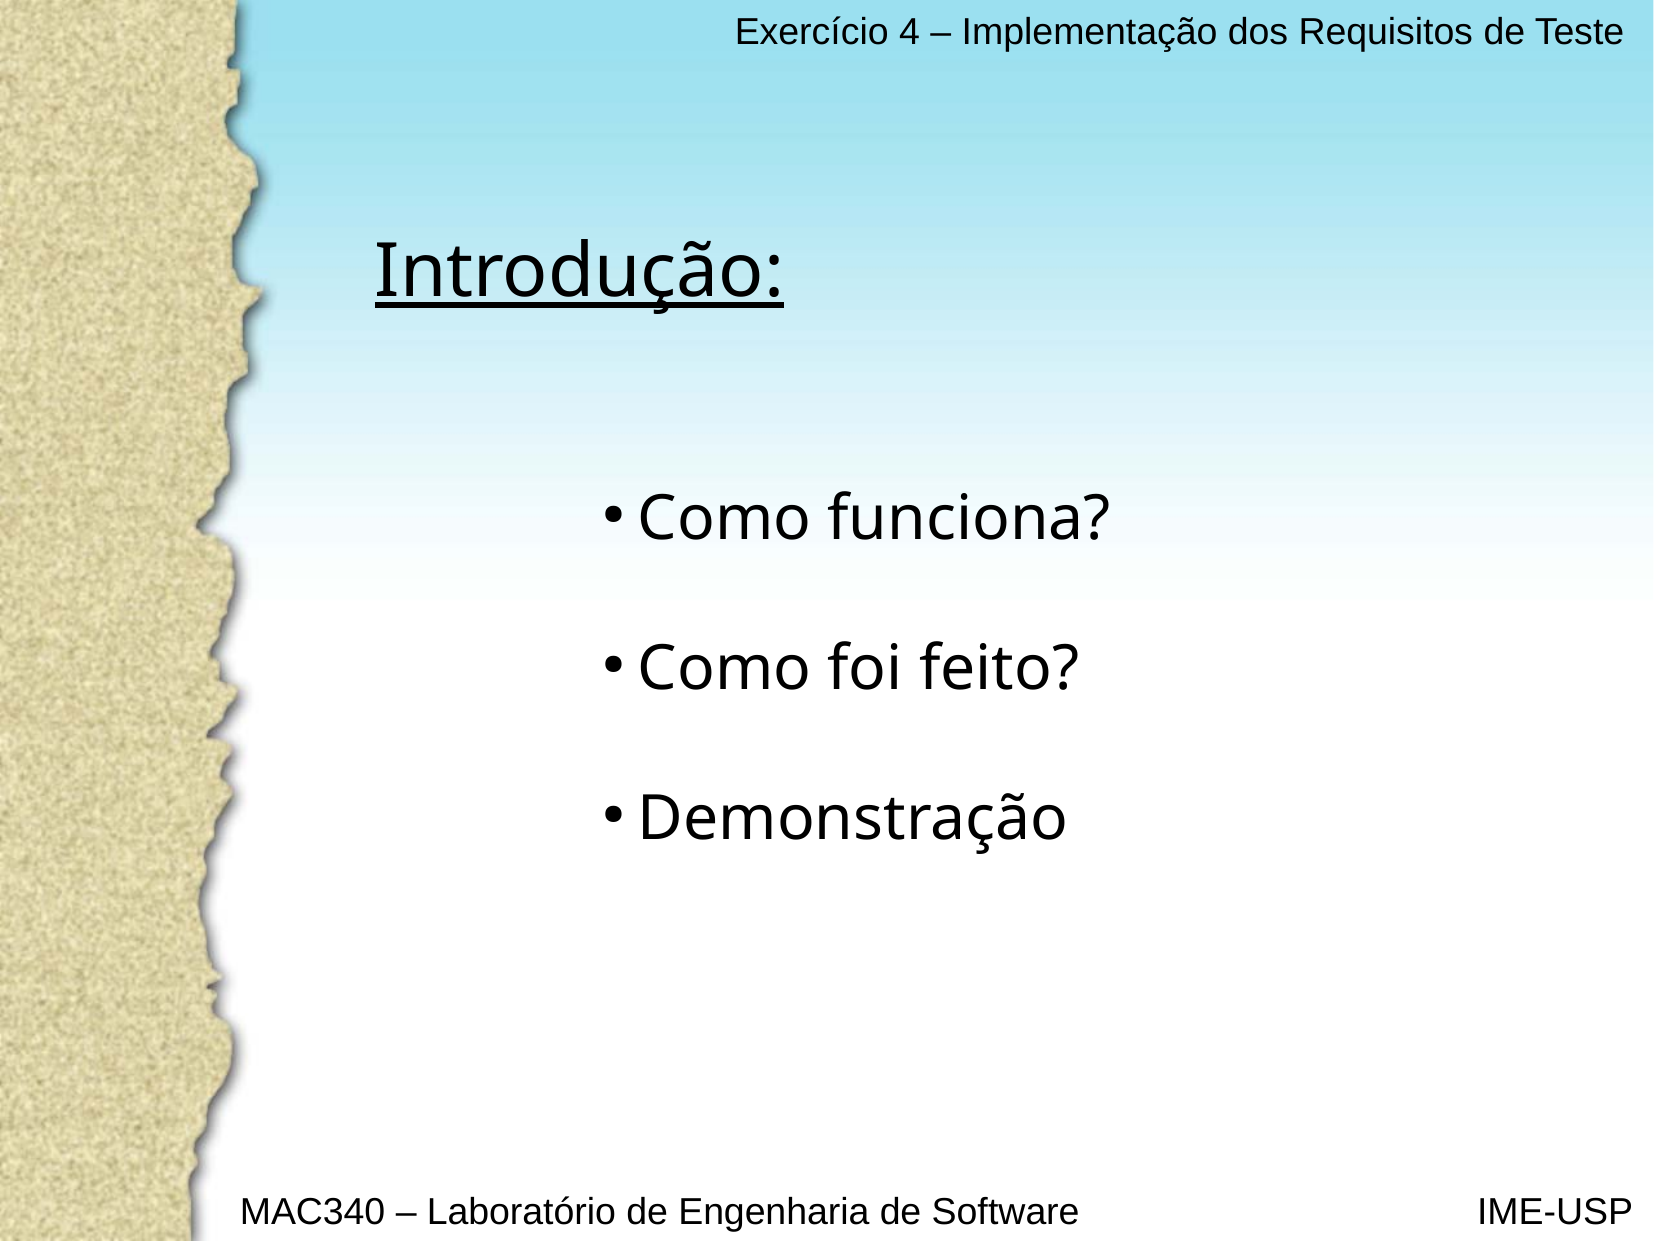

Exercício 4 – Implementação dos Requisitos de Teste
Introdução:
Como funciona?
Como foi feito?
Demonstração
			MAC340 – Laboratório de Engenharia de Software IME-USP